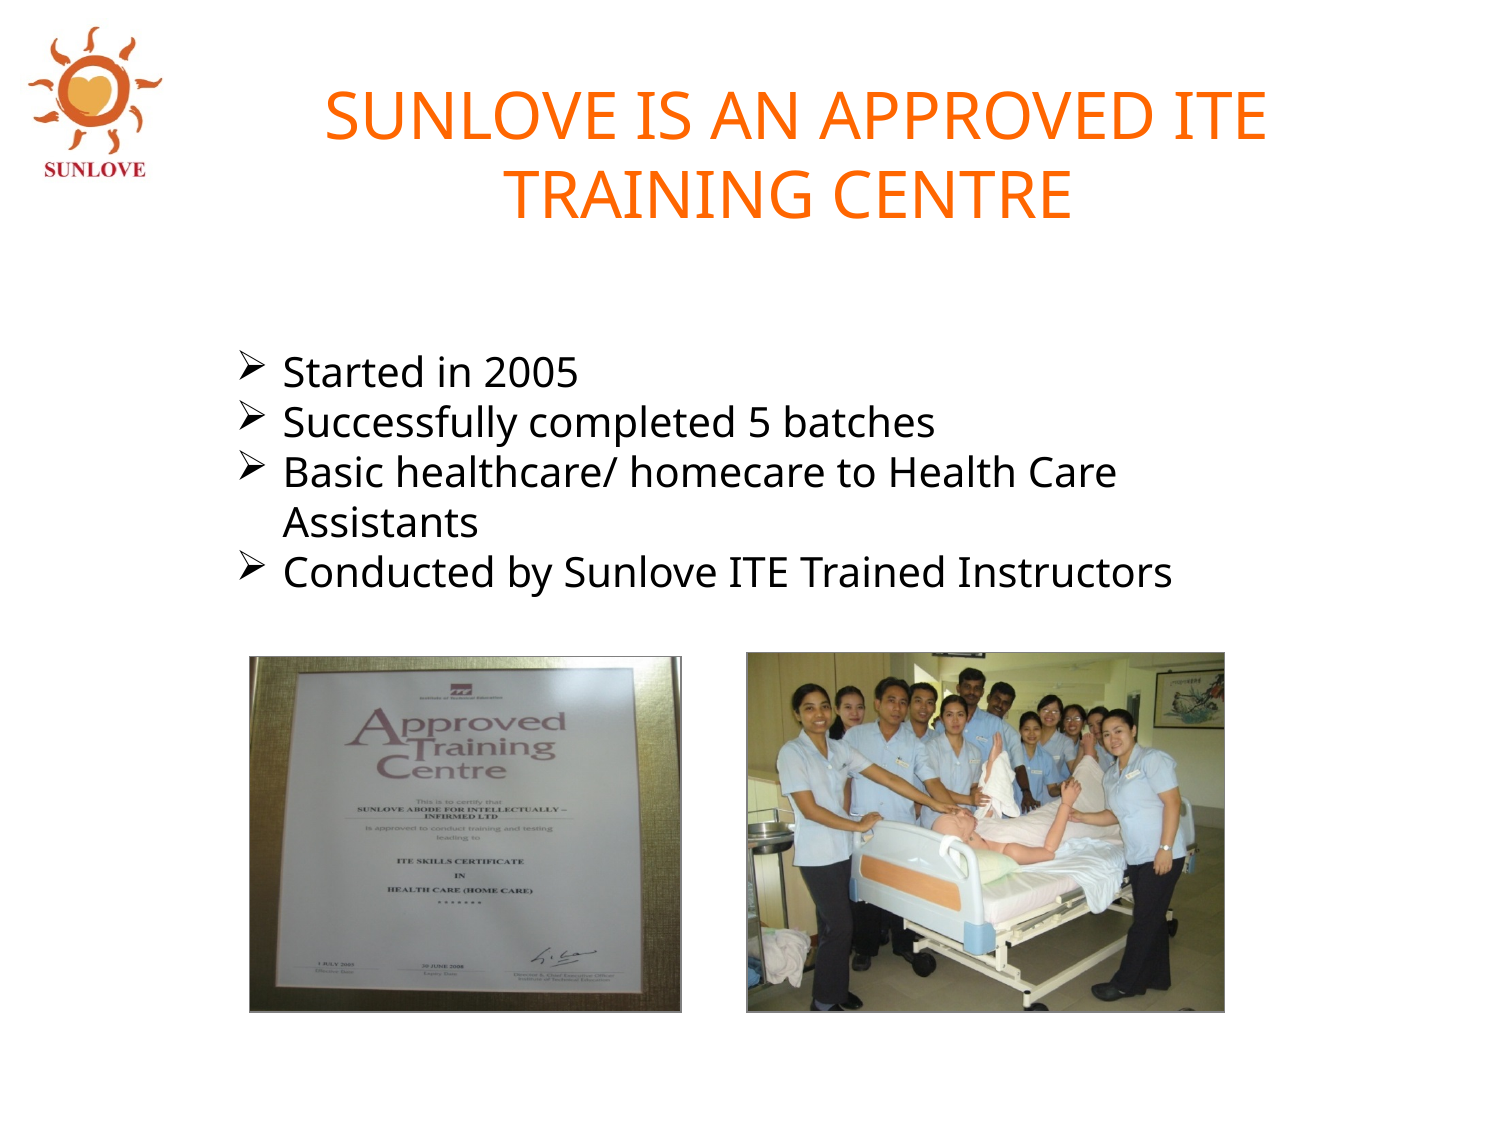

# SUNLOVE IS AN APPROVED ITE TRAINING CENTRE
Started in 2005
Successfully completed 5 batches
Basic healthcare/ homecare to Health Care Assistants
Conducted by Sunlove ITE Trained Instructors